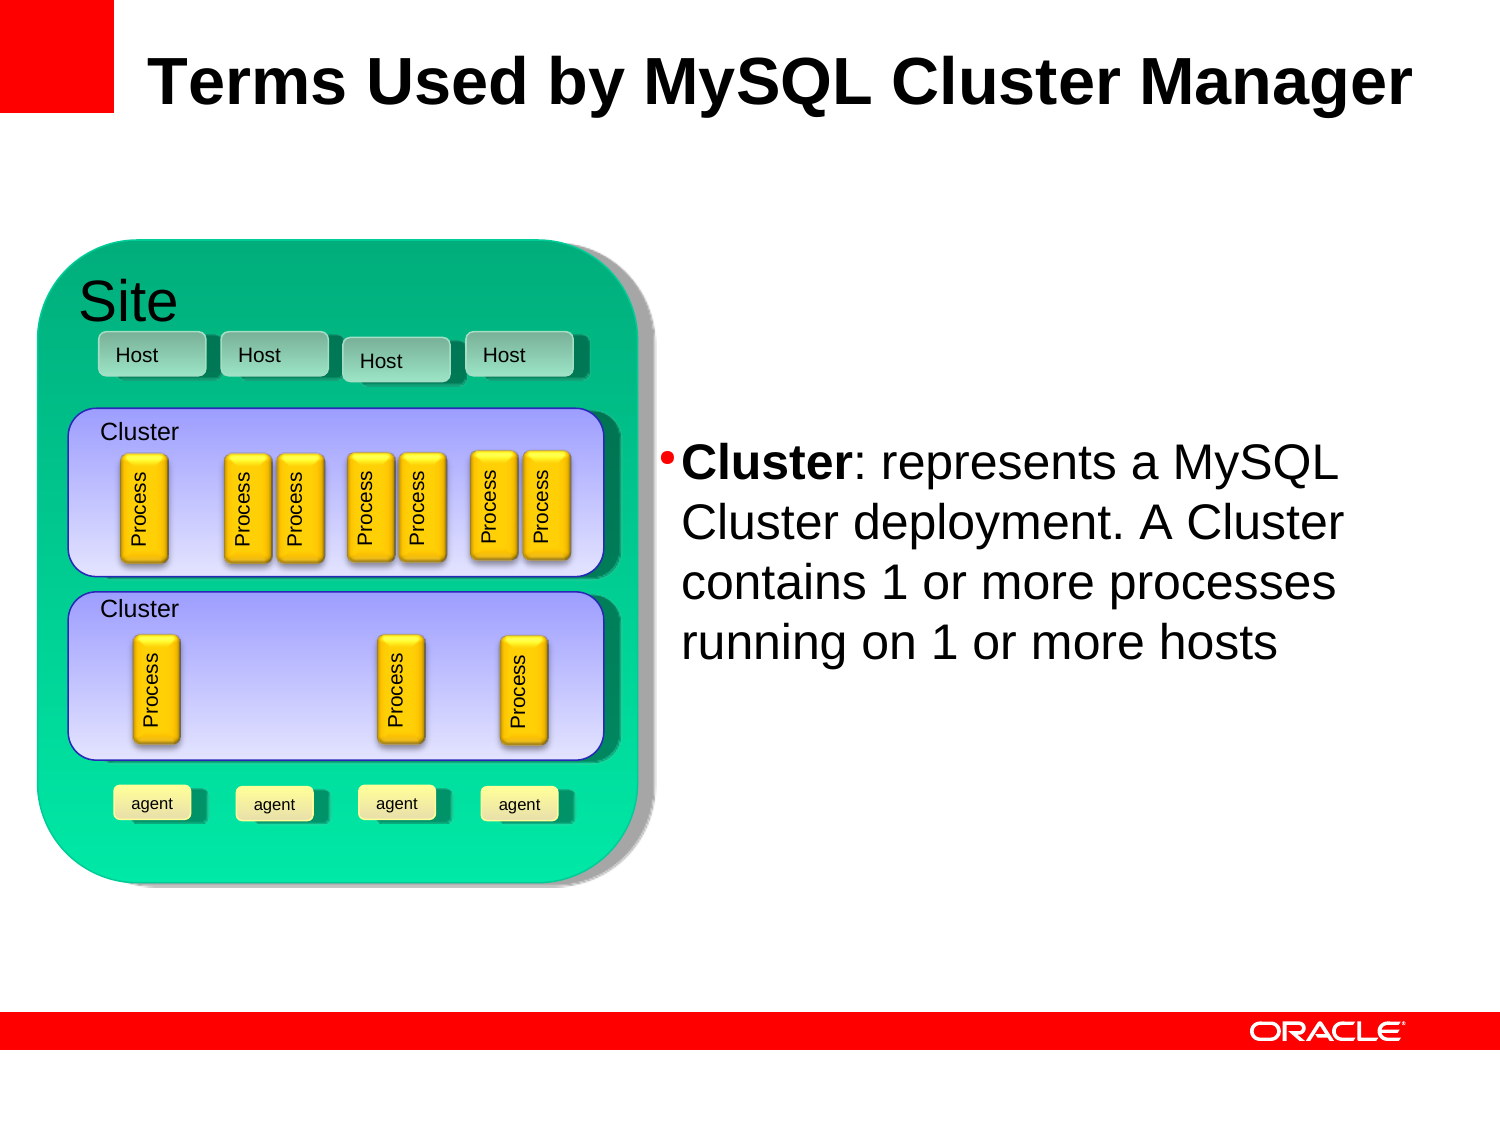

# Terms Used by MySQL Cluster Manager
Site
Host
Host
Host
Host
Cluster
Cluster: represents a MySQL Cluster deployment. A Cluster contains 1 or more processes running on 1 or more hosts
Process
Process
Process
Process
Process
Process
Process
Cluster
Process
Process
Process
agent
agent
agent
agent